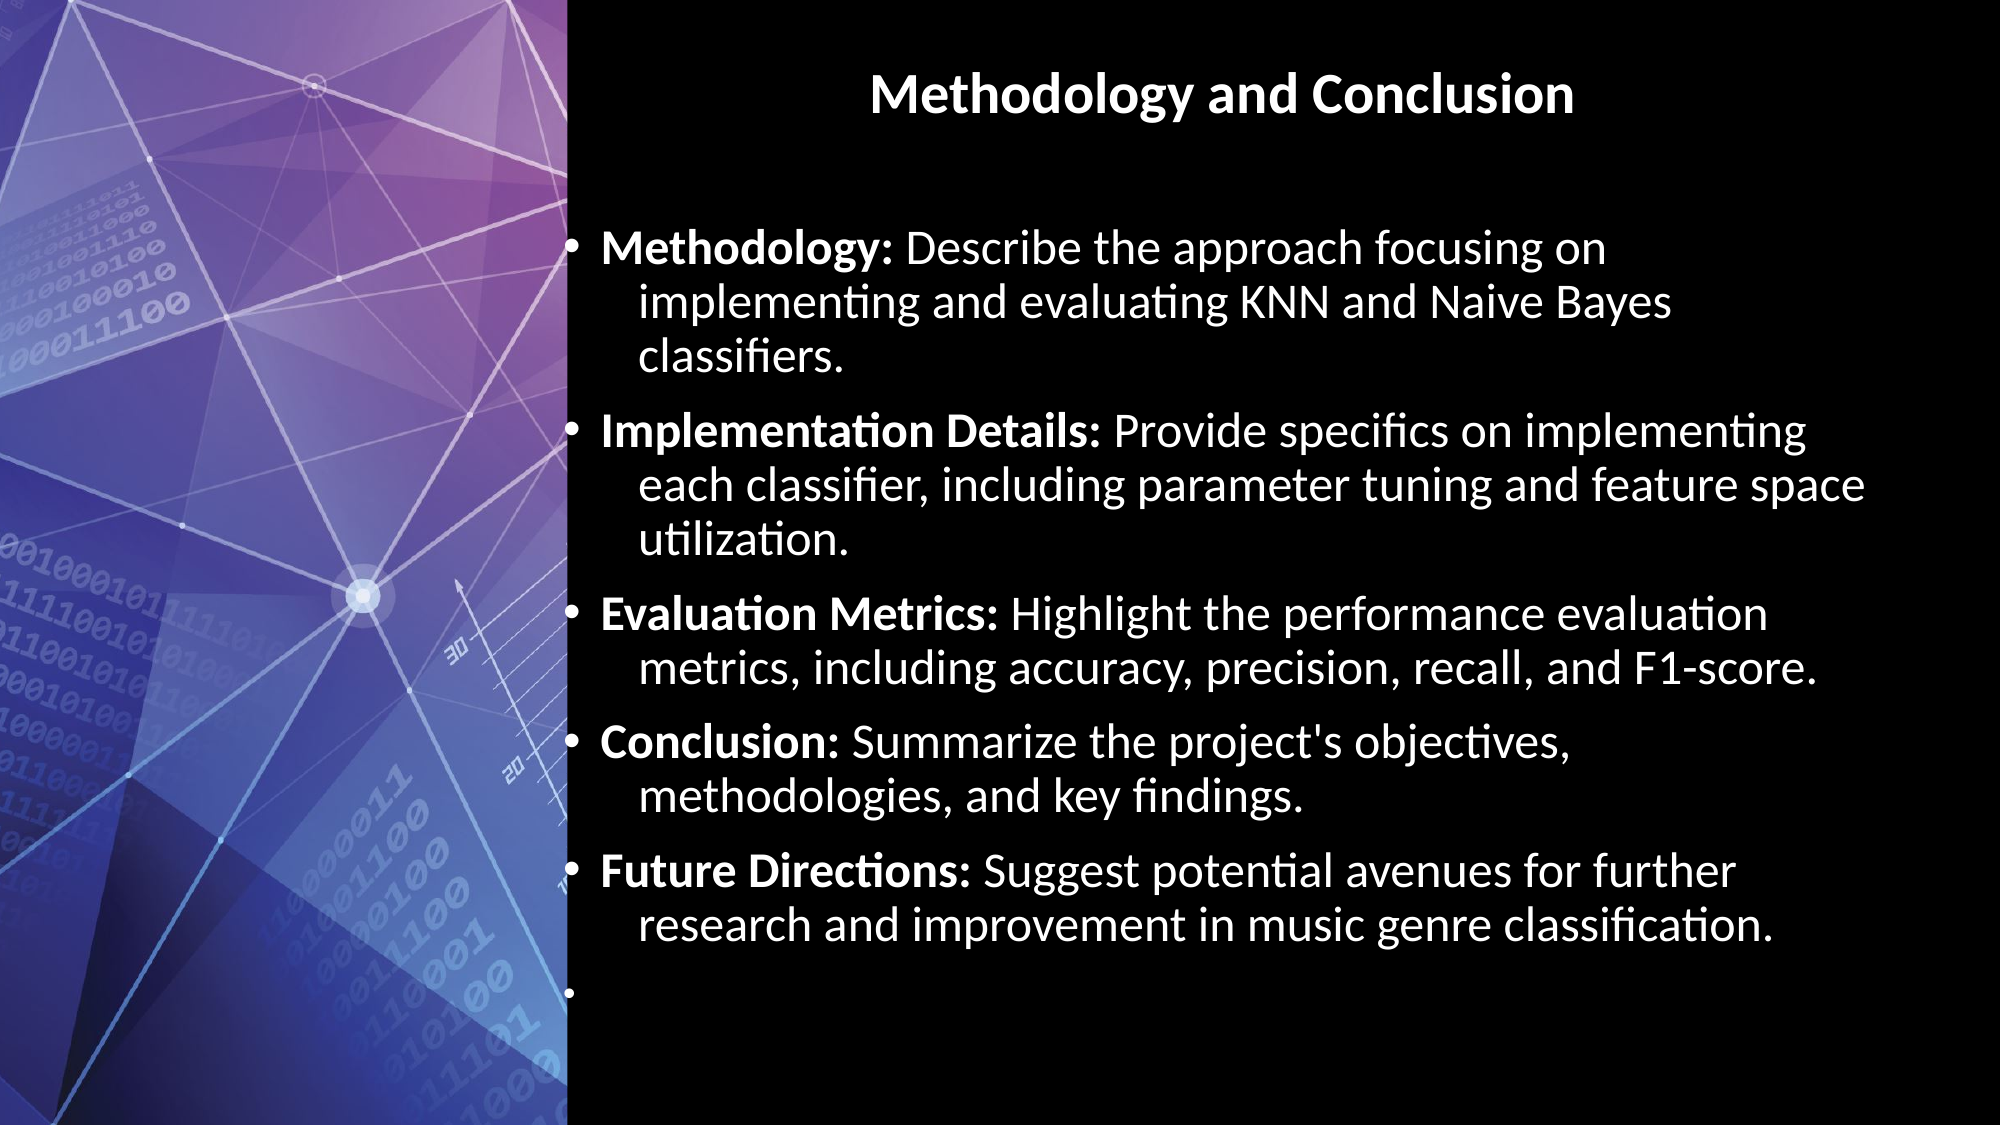

# Methodology and Conclusion
Methodology: Describe the approach focusing on implementing and evaluating KNN and Naive Bayes classifiers.
Implementation Details: Provide specifics on implementing each classifier, including parameter tuning and feature space utilization.
Evaluation Metrics: Highlight the performance evaluation metrics, including accuracy, precision, recall, and F1-score.
Conclusion: Summarize the project's objectives, methodologies, and key findings.
Future Directions: Suggest potential avenues for further research and improvement in music genre classification.